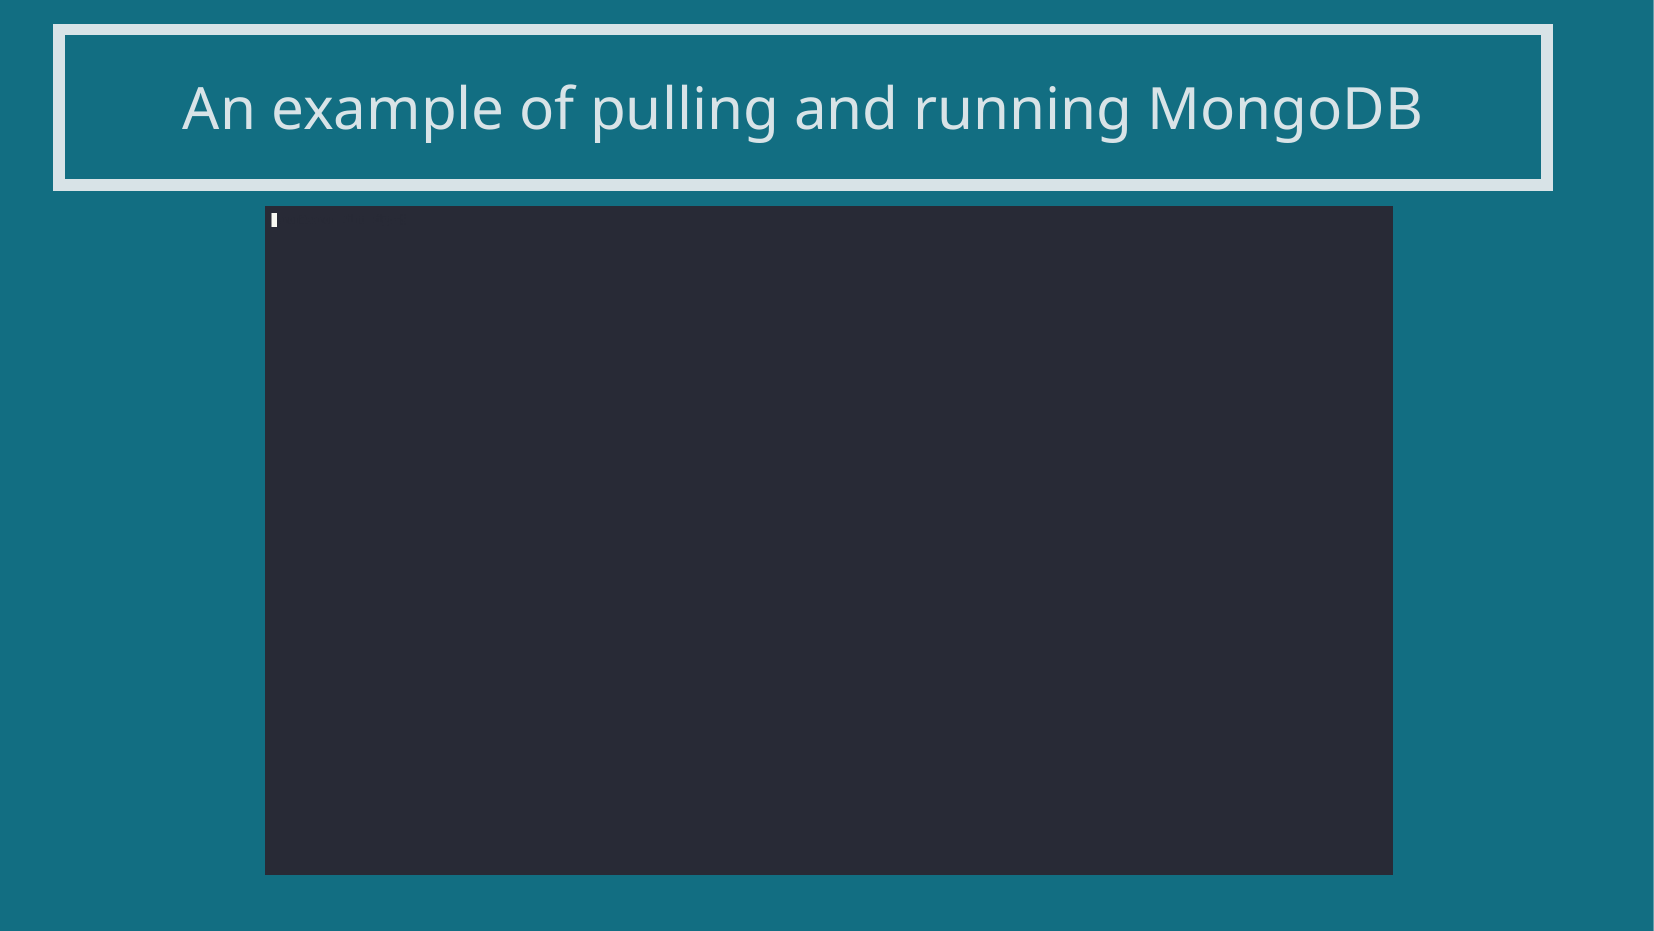

# An example of pulling and running MongoDB